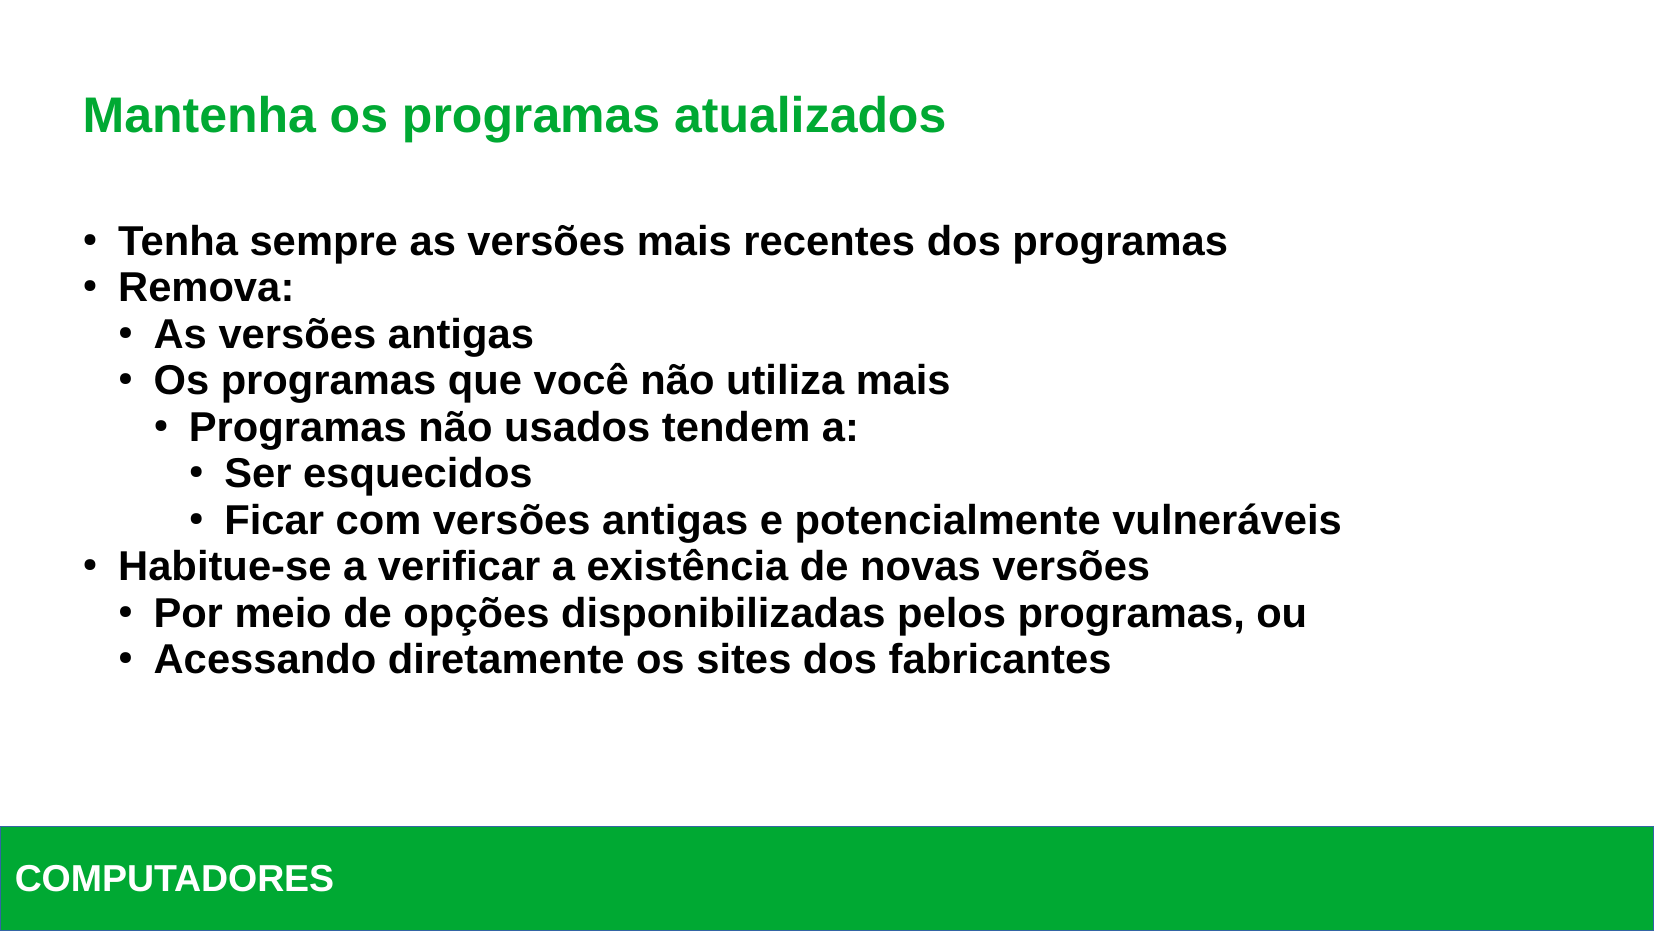

# Mantenha os programas atualizados
Tenha sempre as versões mais recentes dos programas
Remova:
As versões antigas
Os programas que você não utiliza mais
Programas não usados tendem a:
Ser esquecidos
Ficar com versões antigas e potencialmente vulneráveis
Habitue-se a verificar a existência de novas versões
Por meio de opções disponibilizadas pelos programas, ou
Acessando diretamente os sites dos fabricantes
COMPUTADORES